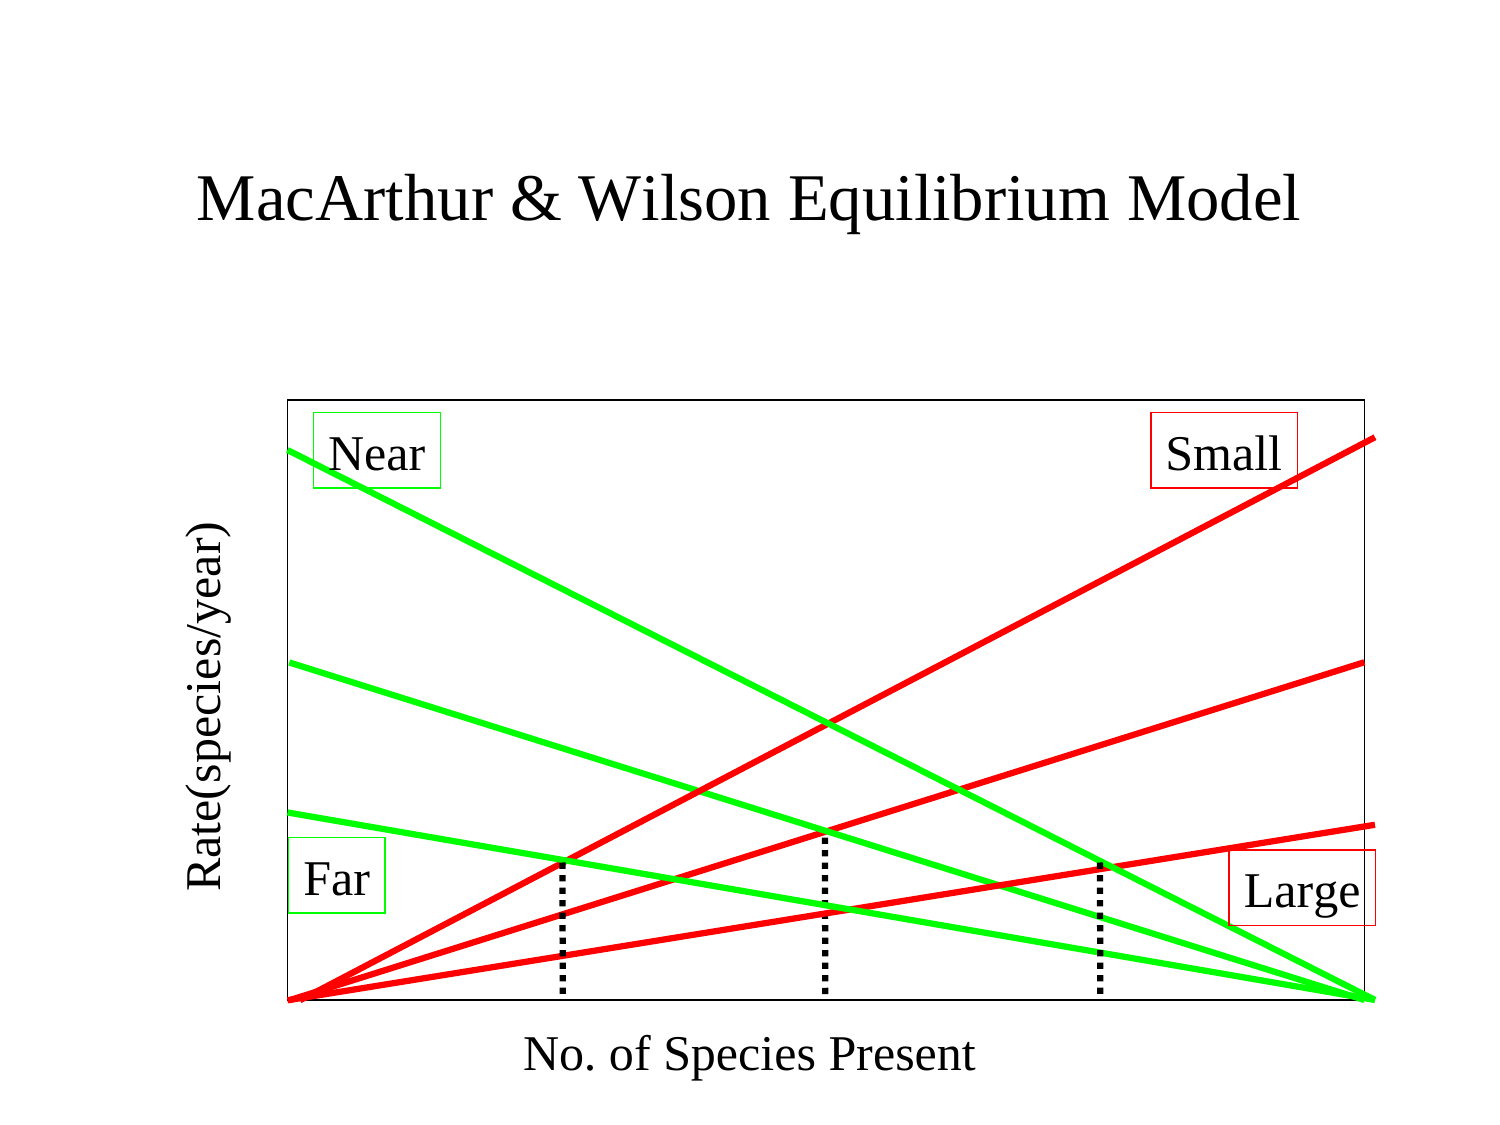

# MacArthur & Wilson Equilibrium Model
Near
Small
Rate(species/year)
Far
Large
No. of Species Present